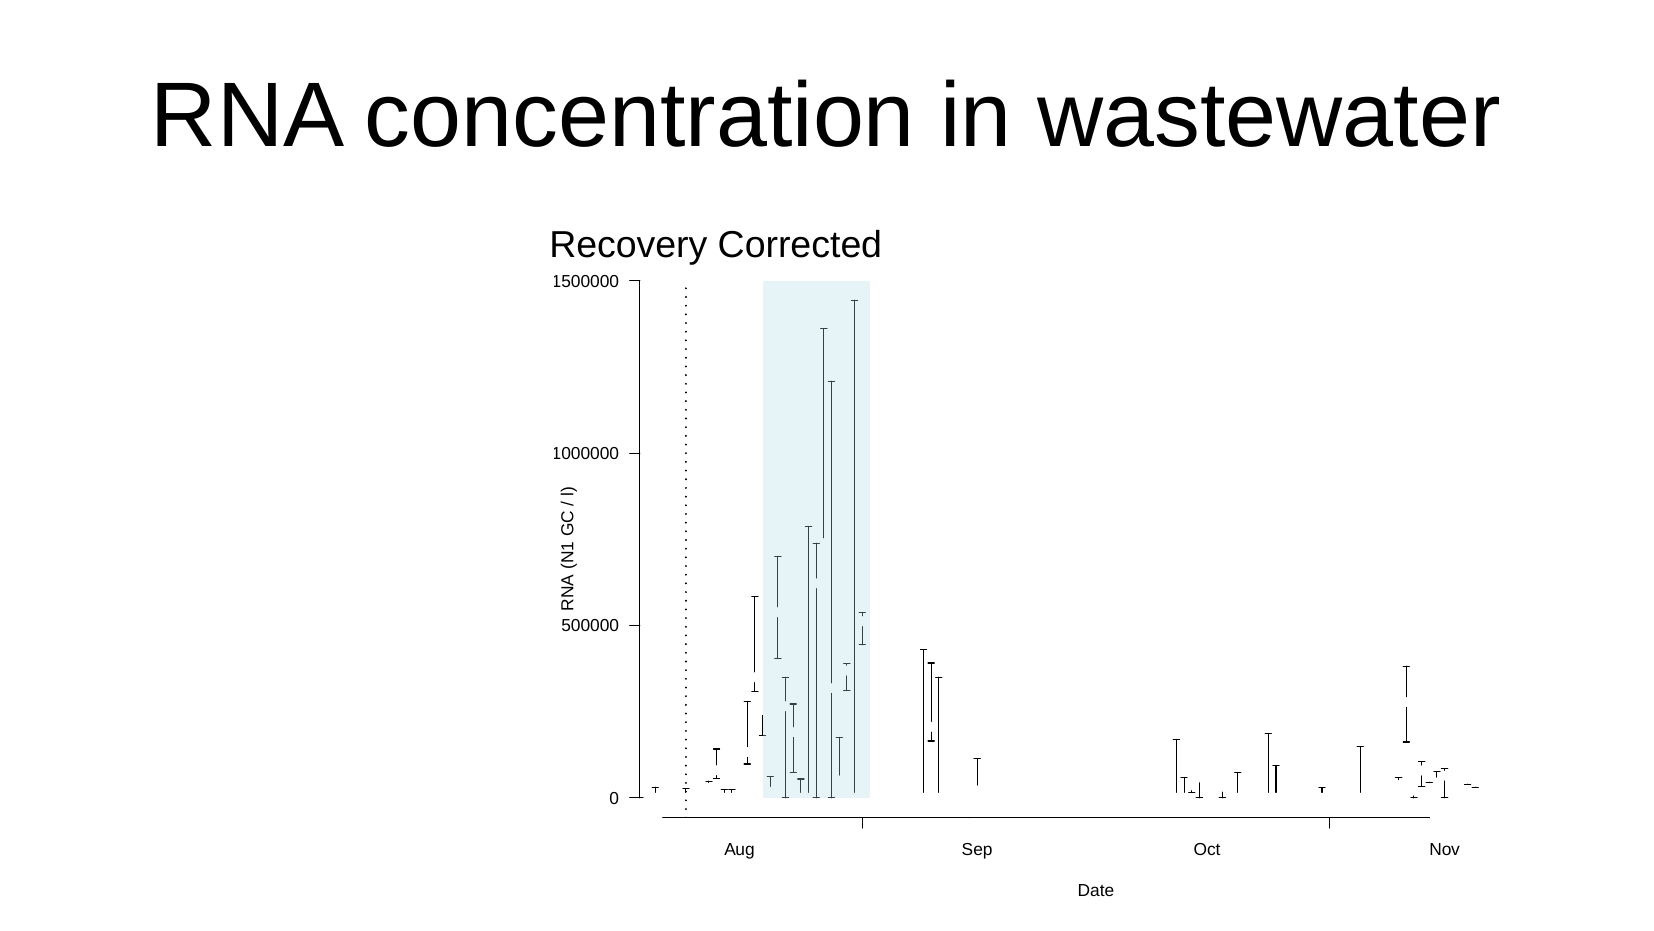

# RNA concentration in wastewater
Recovery Corrected